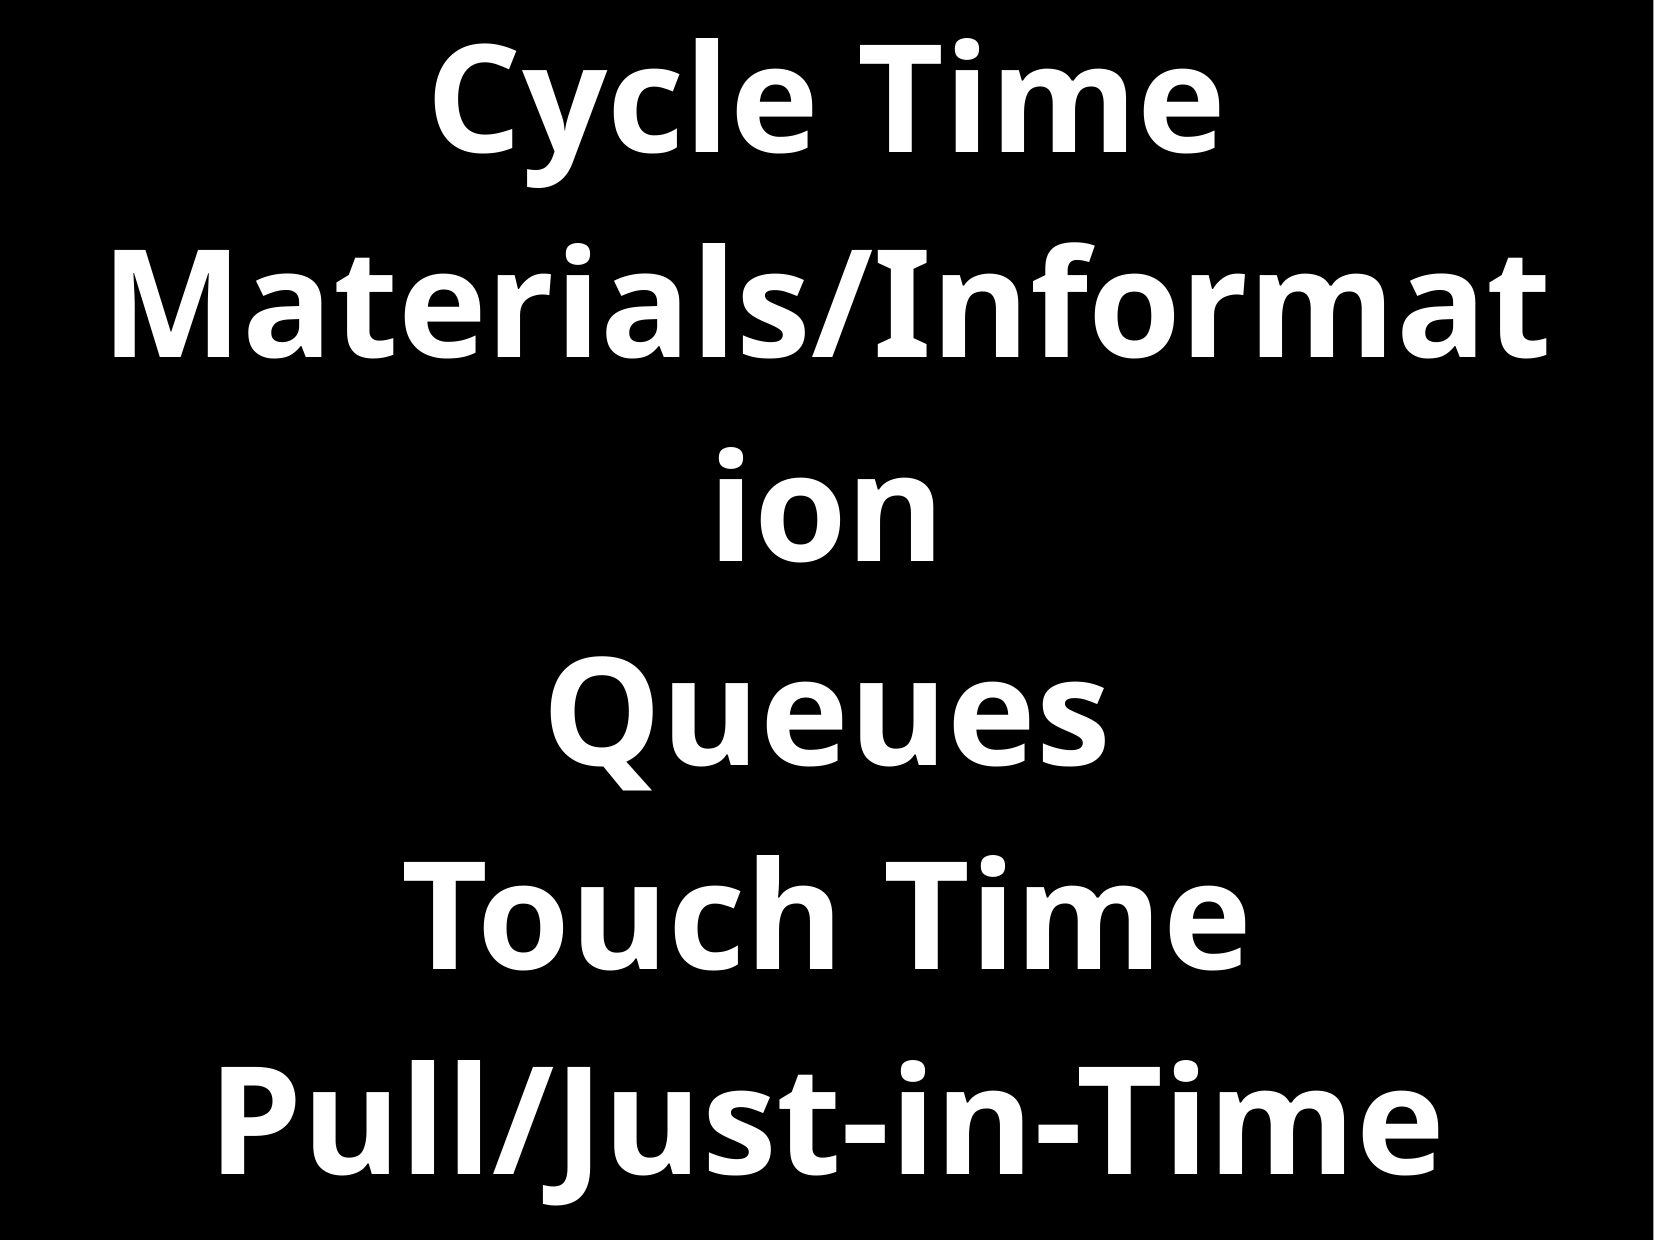

# Cycle Time Materials/Information Queues Touch Time Pull/Just-in-Time